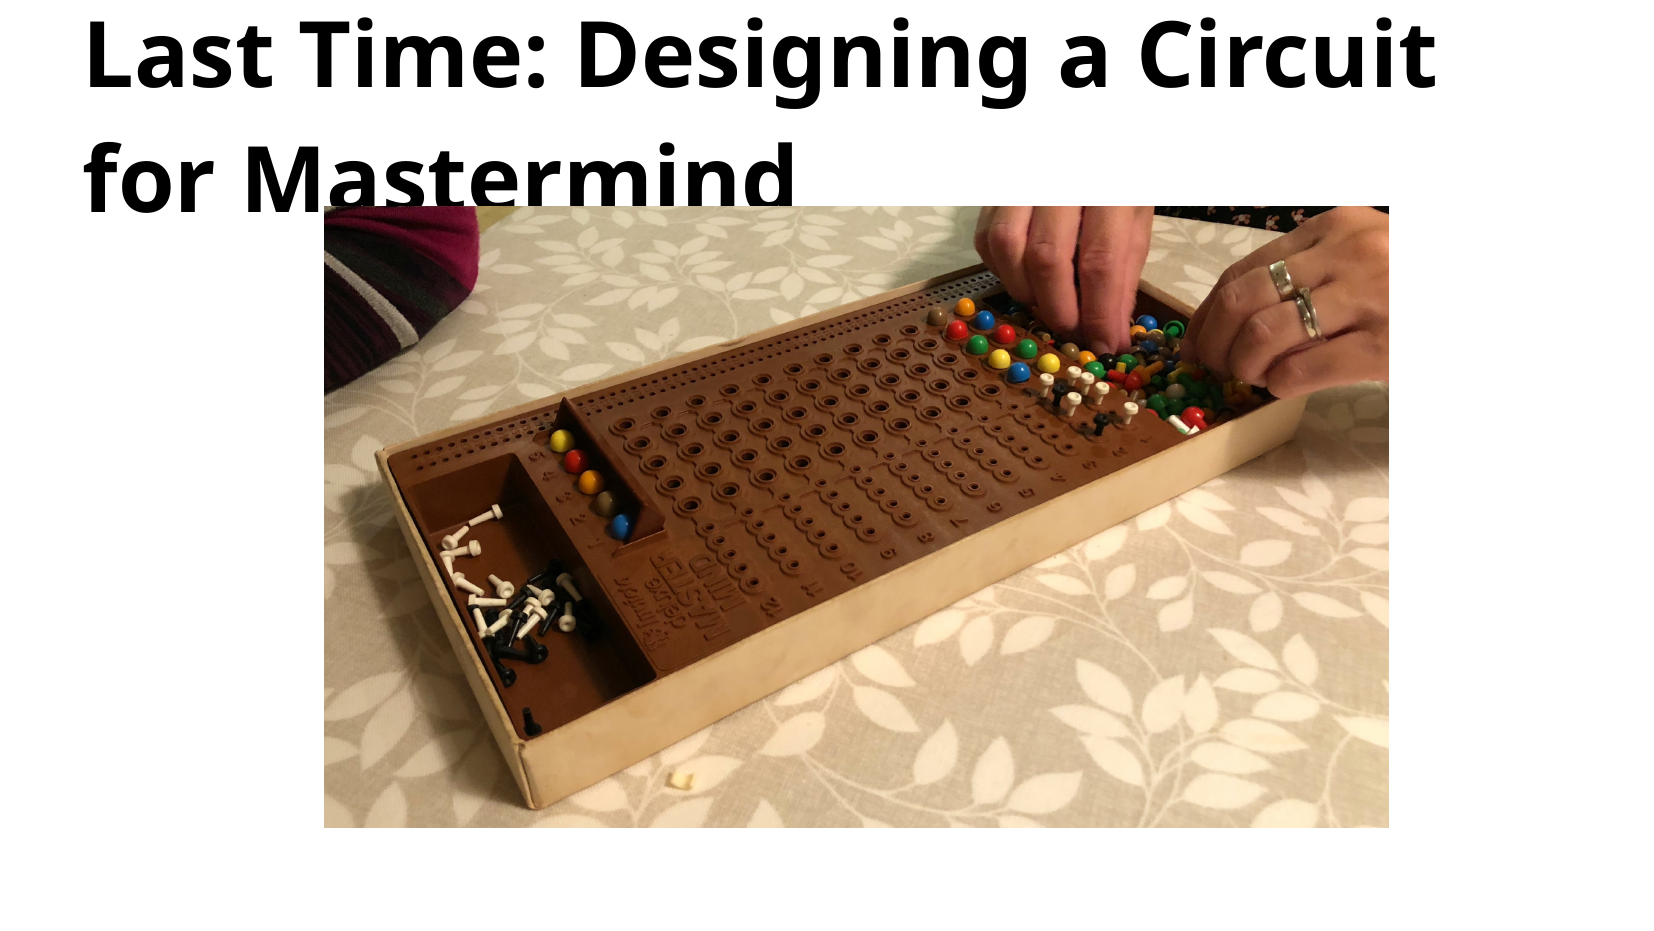

# Last Time: Designing a Circuit for Mastermind